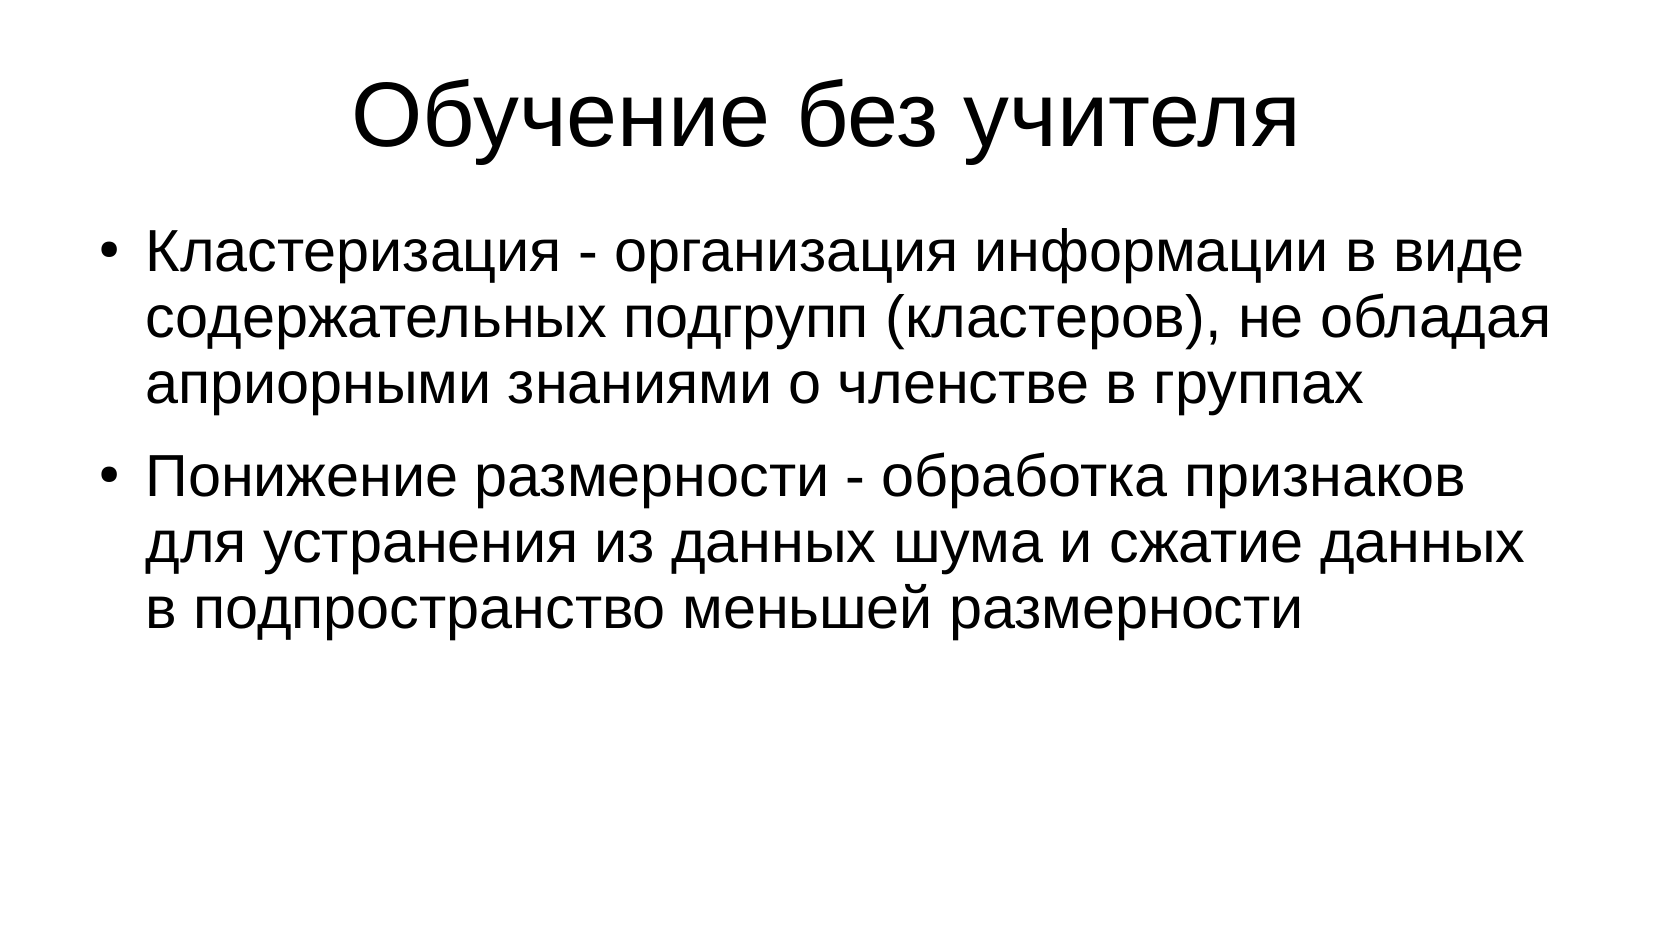

# Обучение без учителя
Кластеризация - организация информации в виде содержательных подгрупп (кластеров), не обладая априорными знаниями о членстве в группах
Понижение размерности - обработка признаков для устранения из данных шума и сжатие данных в подпространство меньшей размерности